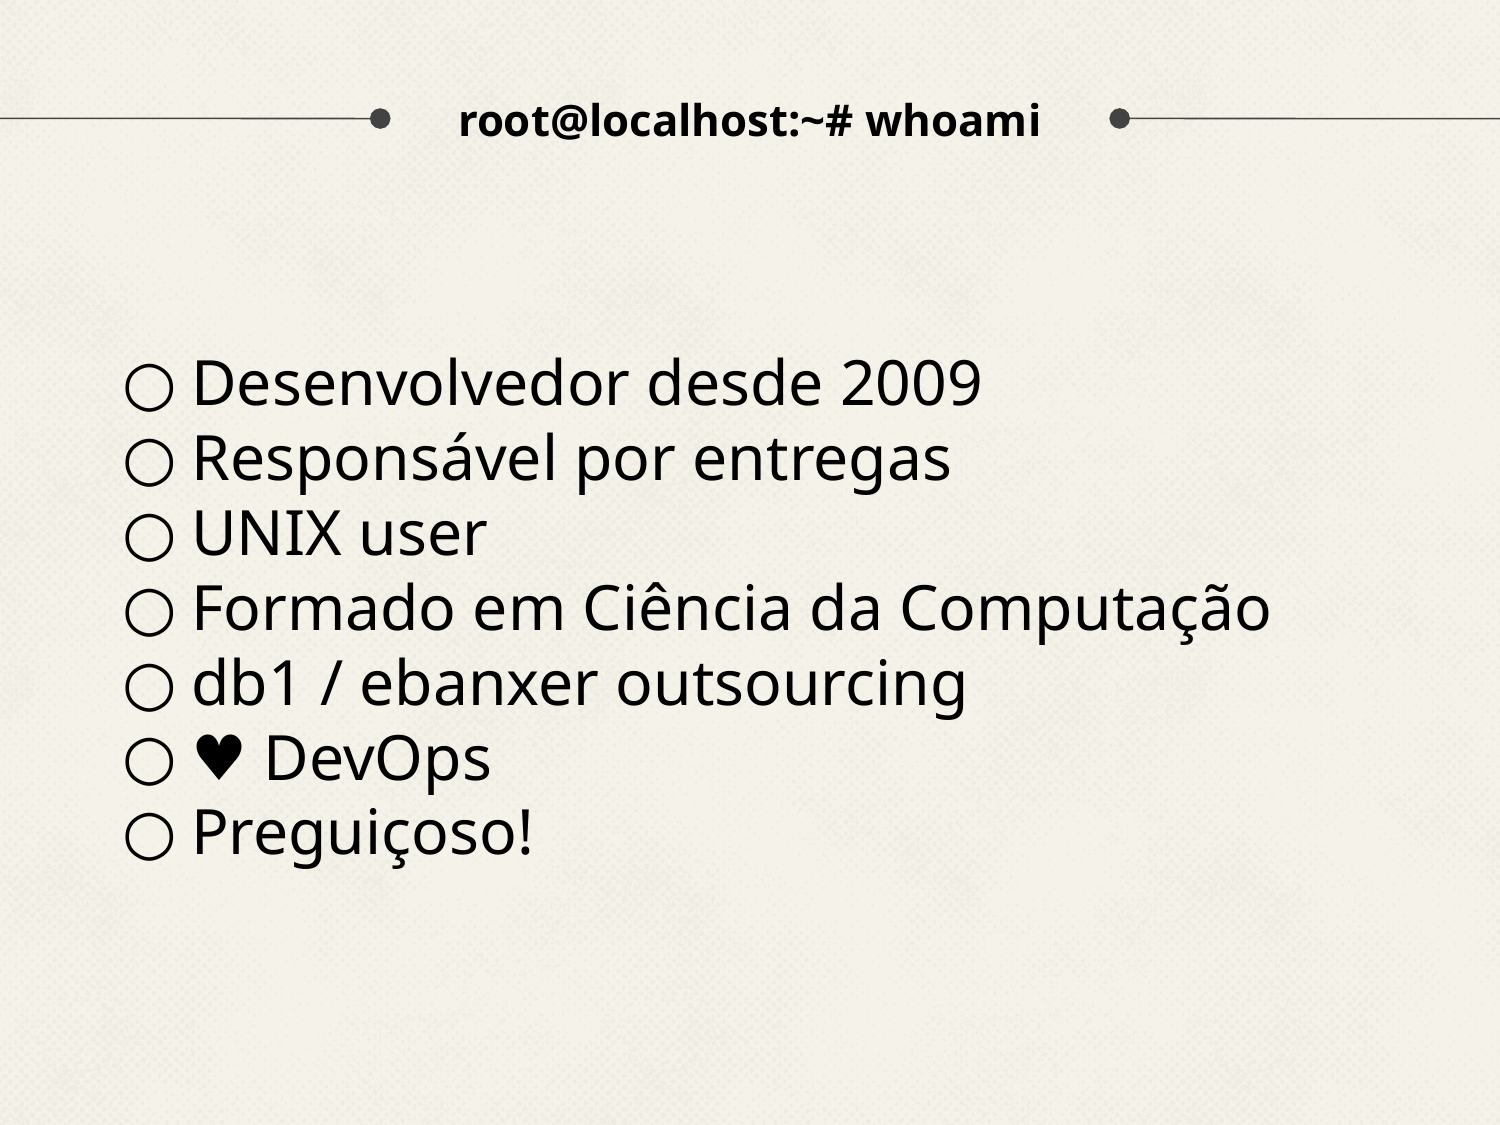

# root@localhost:~# whoami
Desenvolvedor desde 2009
Responsável por entregas
UNIX user
Formado em Ciência da Computação
db1 / ebanxer outsourcing
♥ DevOps
Preguiçoso!